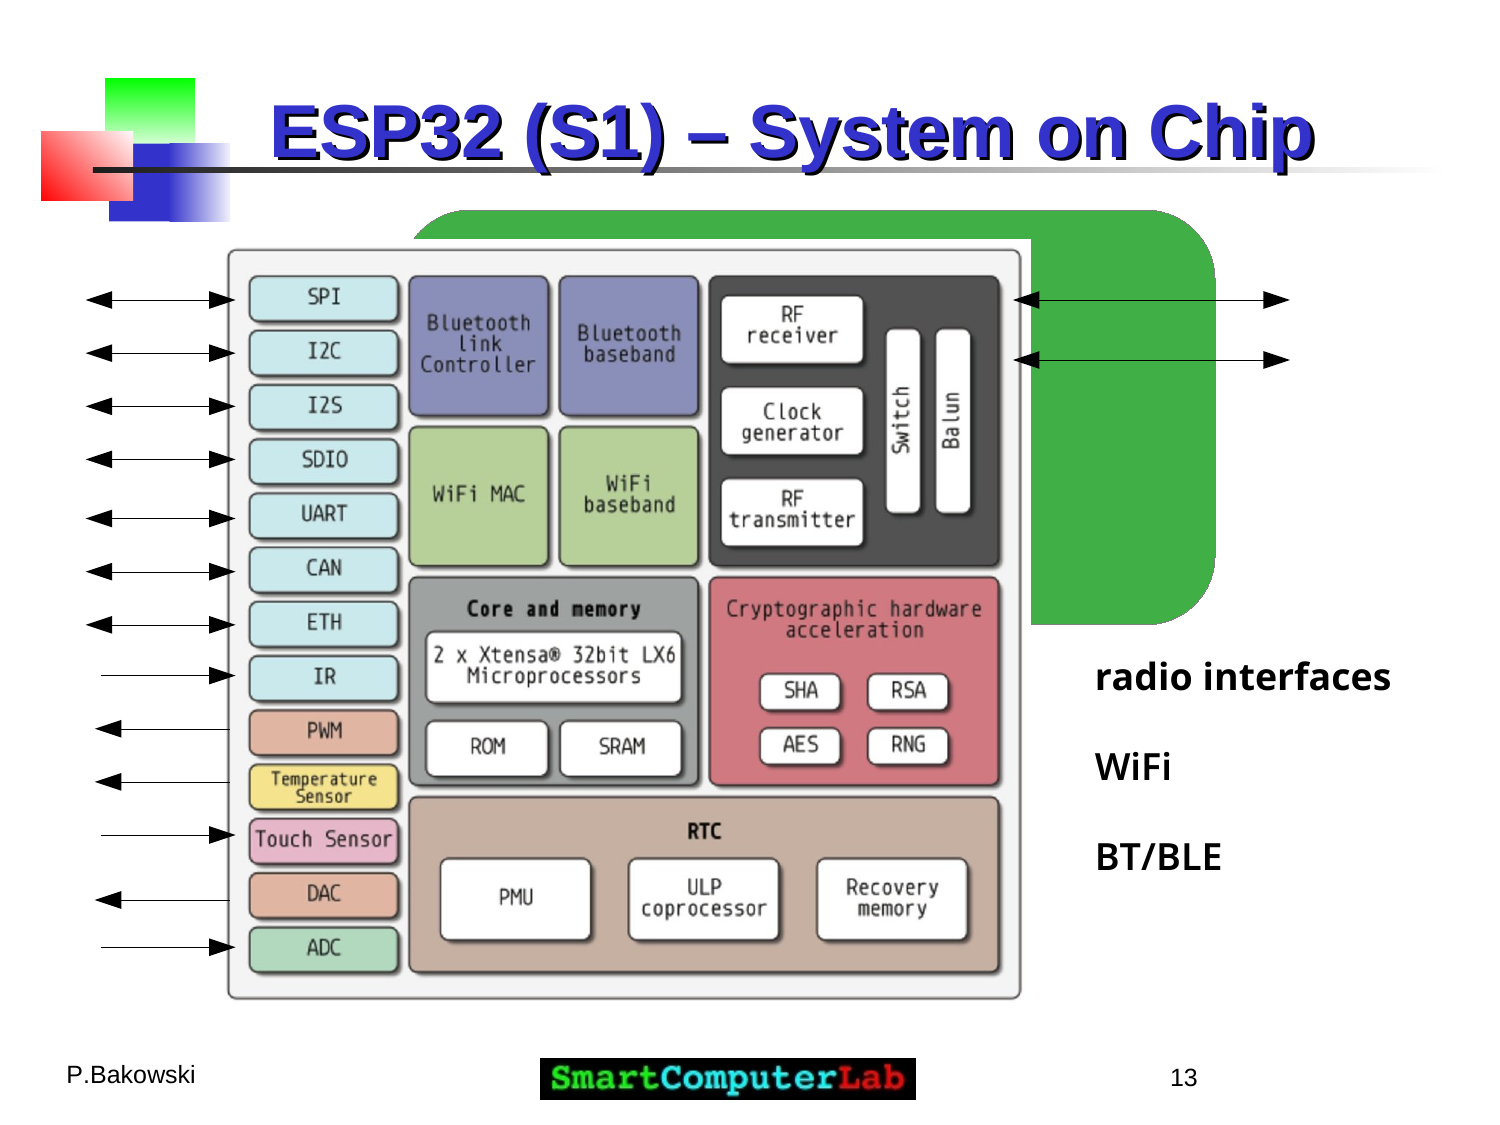

# ESP32 (S1) – System on Chip
radio interfaces
WiFi
BT/BLE
13